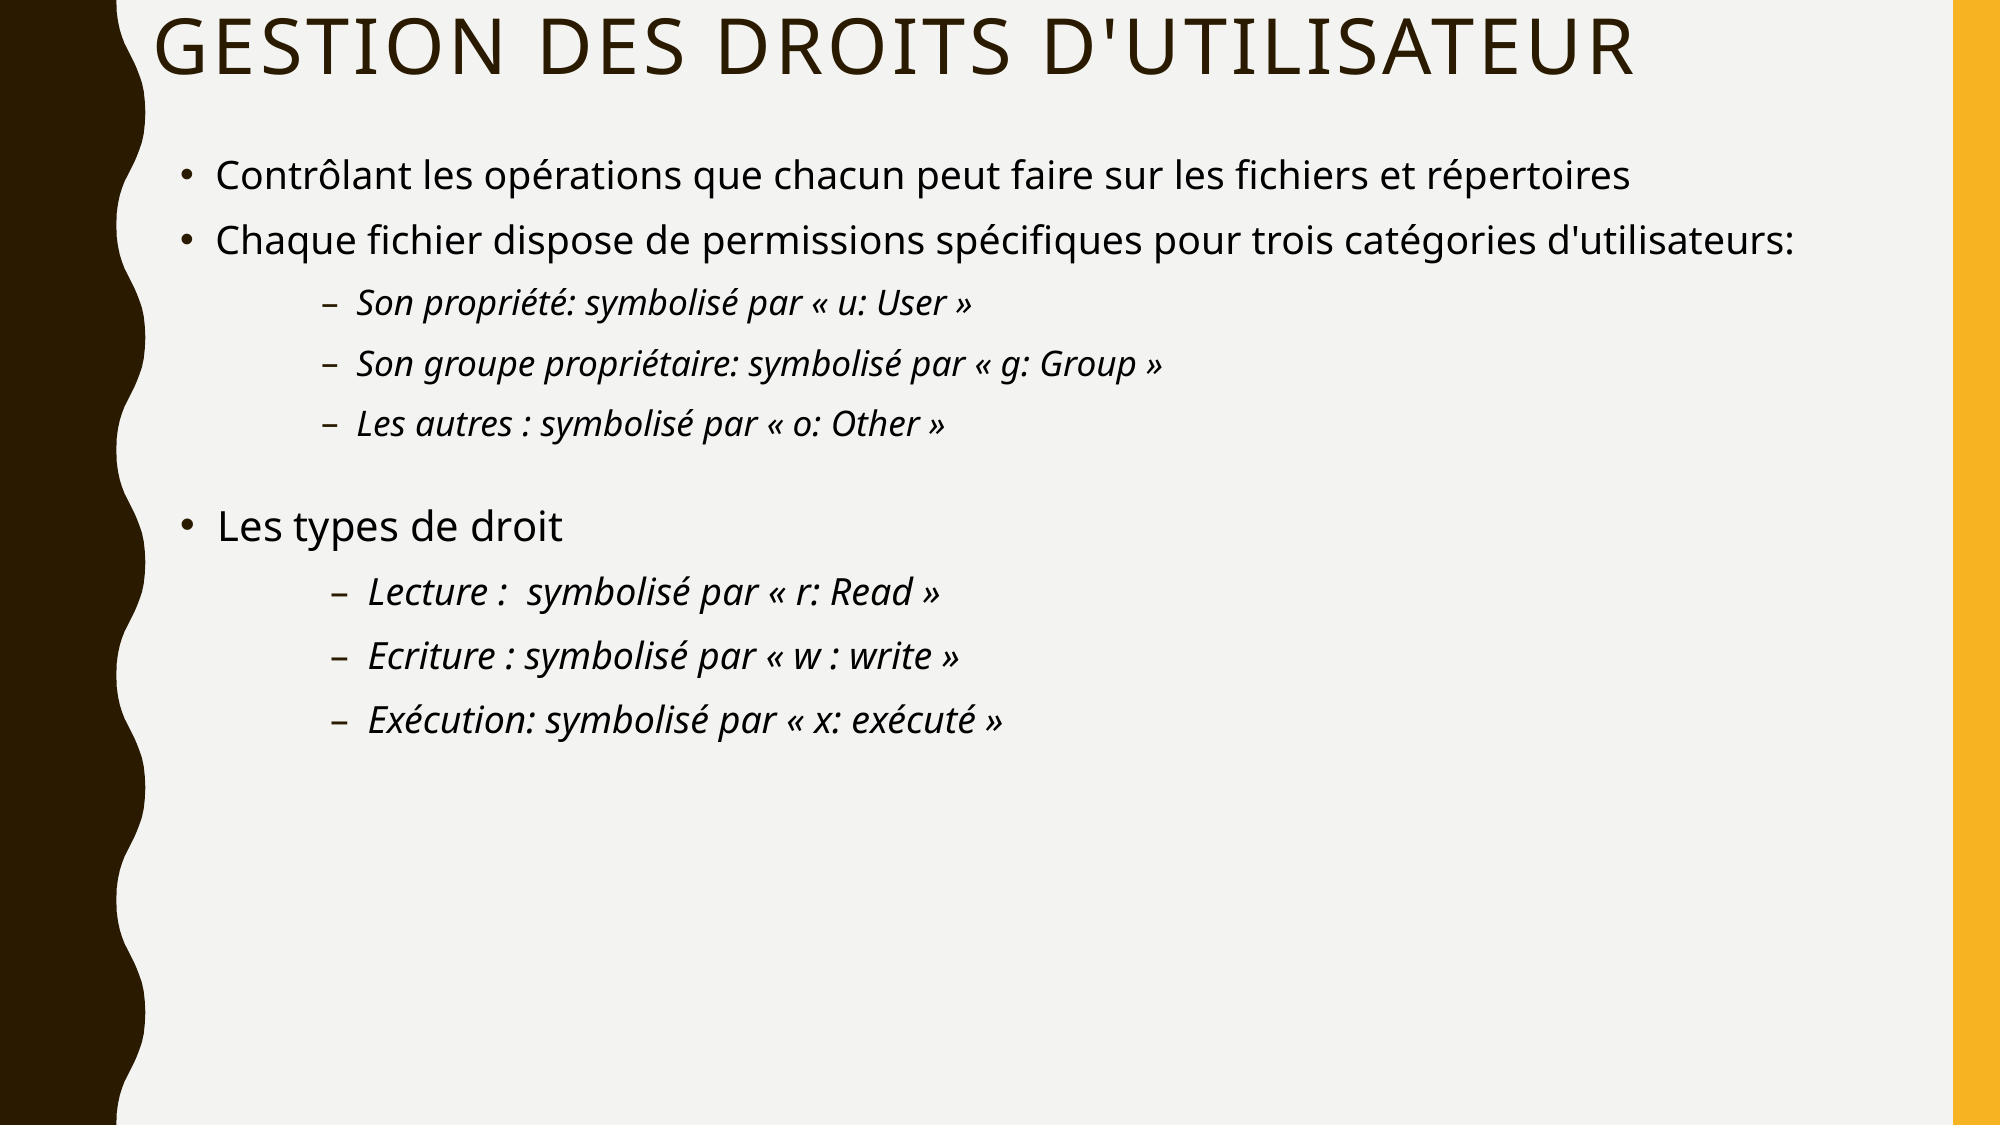

# Gestion des droits d'utilisateur
Contrôlant les opérations que chacun peut faire sur les fichiers et répertoires
Chaque fichier dispose de permissions spécifiques pour trois catégories d'utilisateurs:
Son propriété: symbolisé par « u: User »
Son groupe propriétaire: symbolisé par « g: Group »
Les autres : symbolisé par « o: Other »
Les types de droit
Lecture : symbolisé par « r: Read »
Ecriture : symbolisé par « w : write »
Exécution: symbolisé par « x: exécuté »